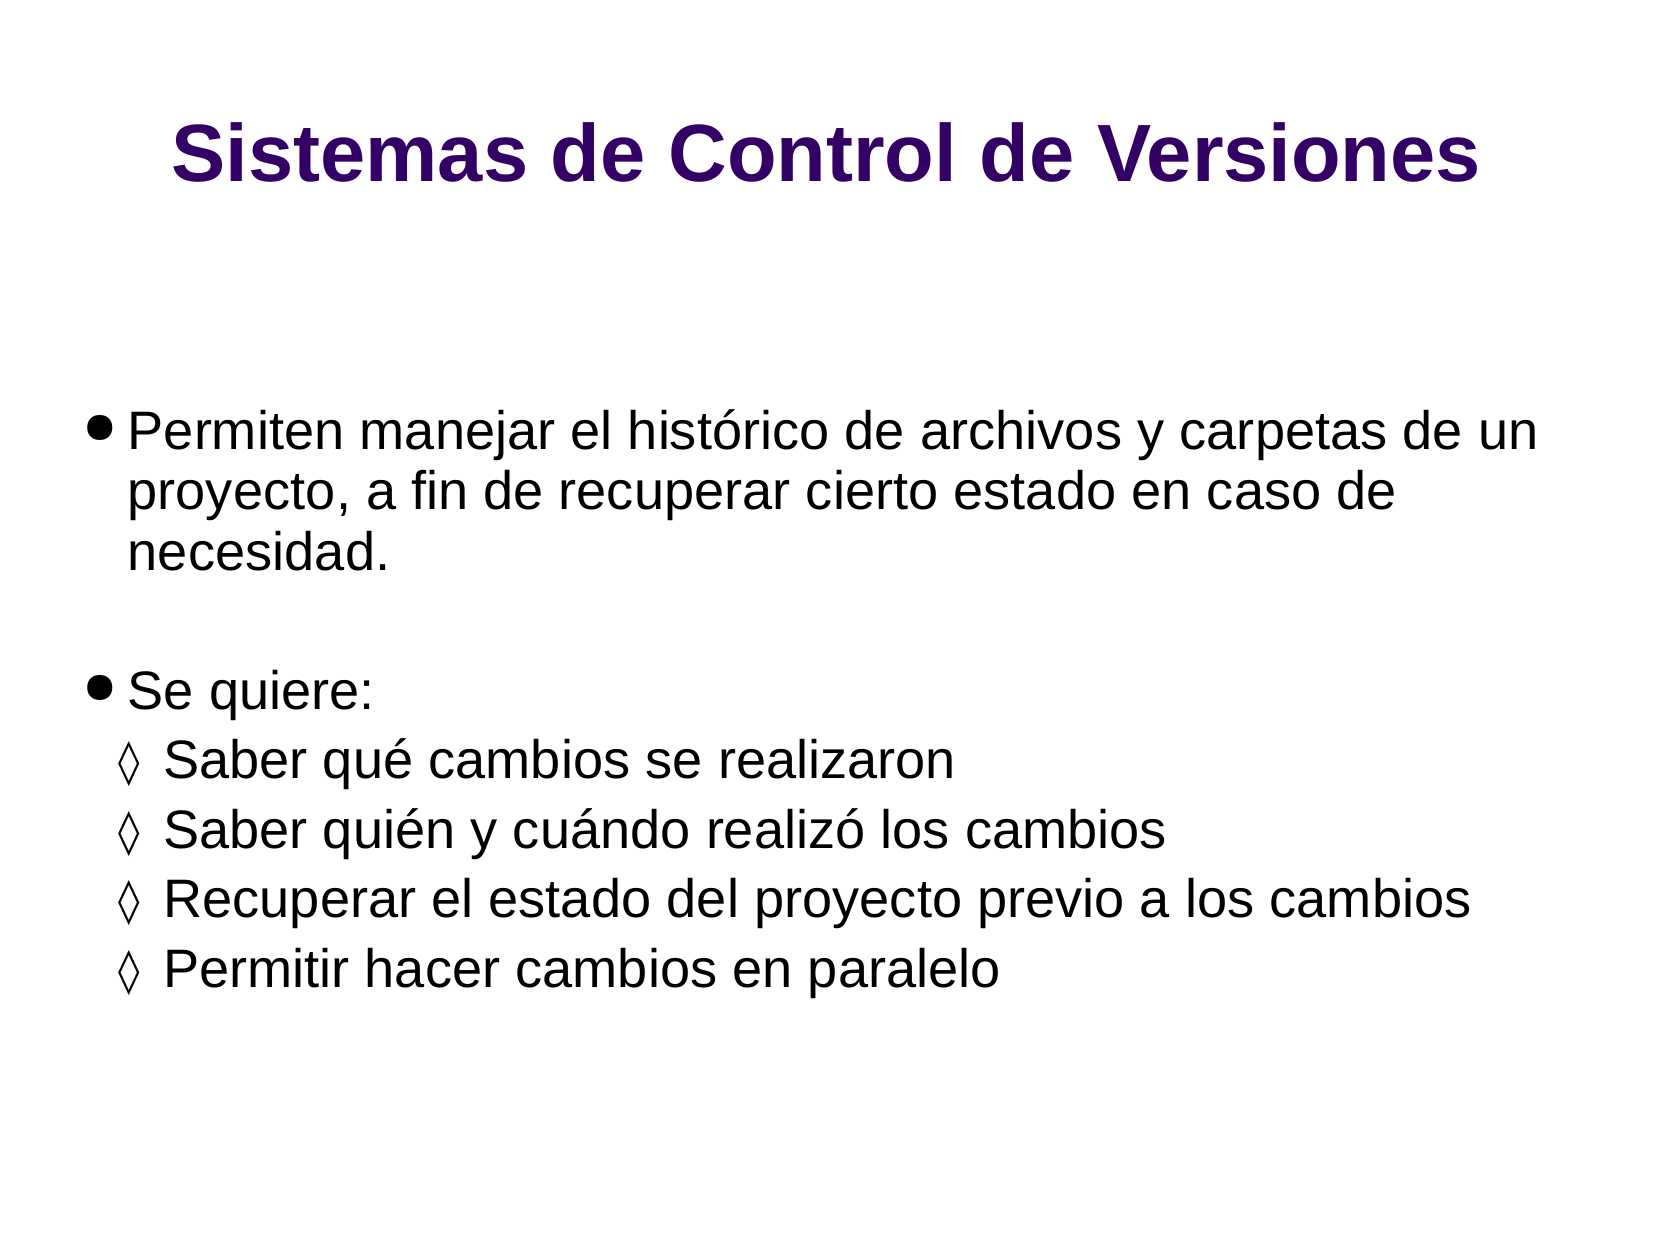

# Sistemas de Control de Versiones
Permiten manejar el histórico de archivos y carpetas de un proyecto, a fin de recuperar cierto estado en caso de necesidad.
Se quiere:
Saber qué cambios se realizaron
Saber quién y cuándo realizó los cambios
Recuperar el estado del proyecto previo a los cambios
Permitir hacer cambios en paralelo